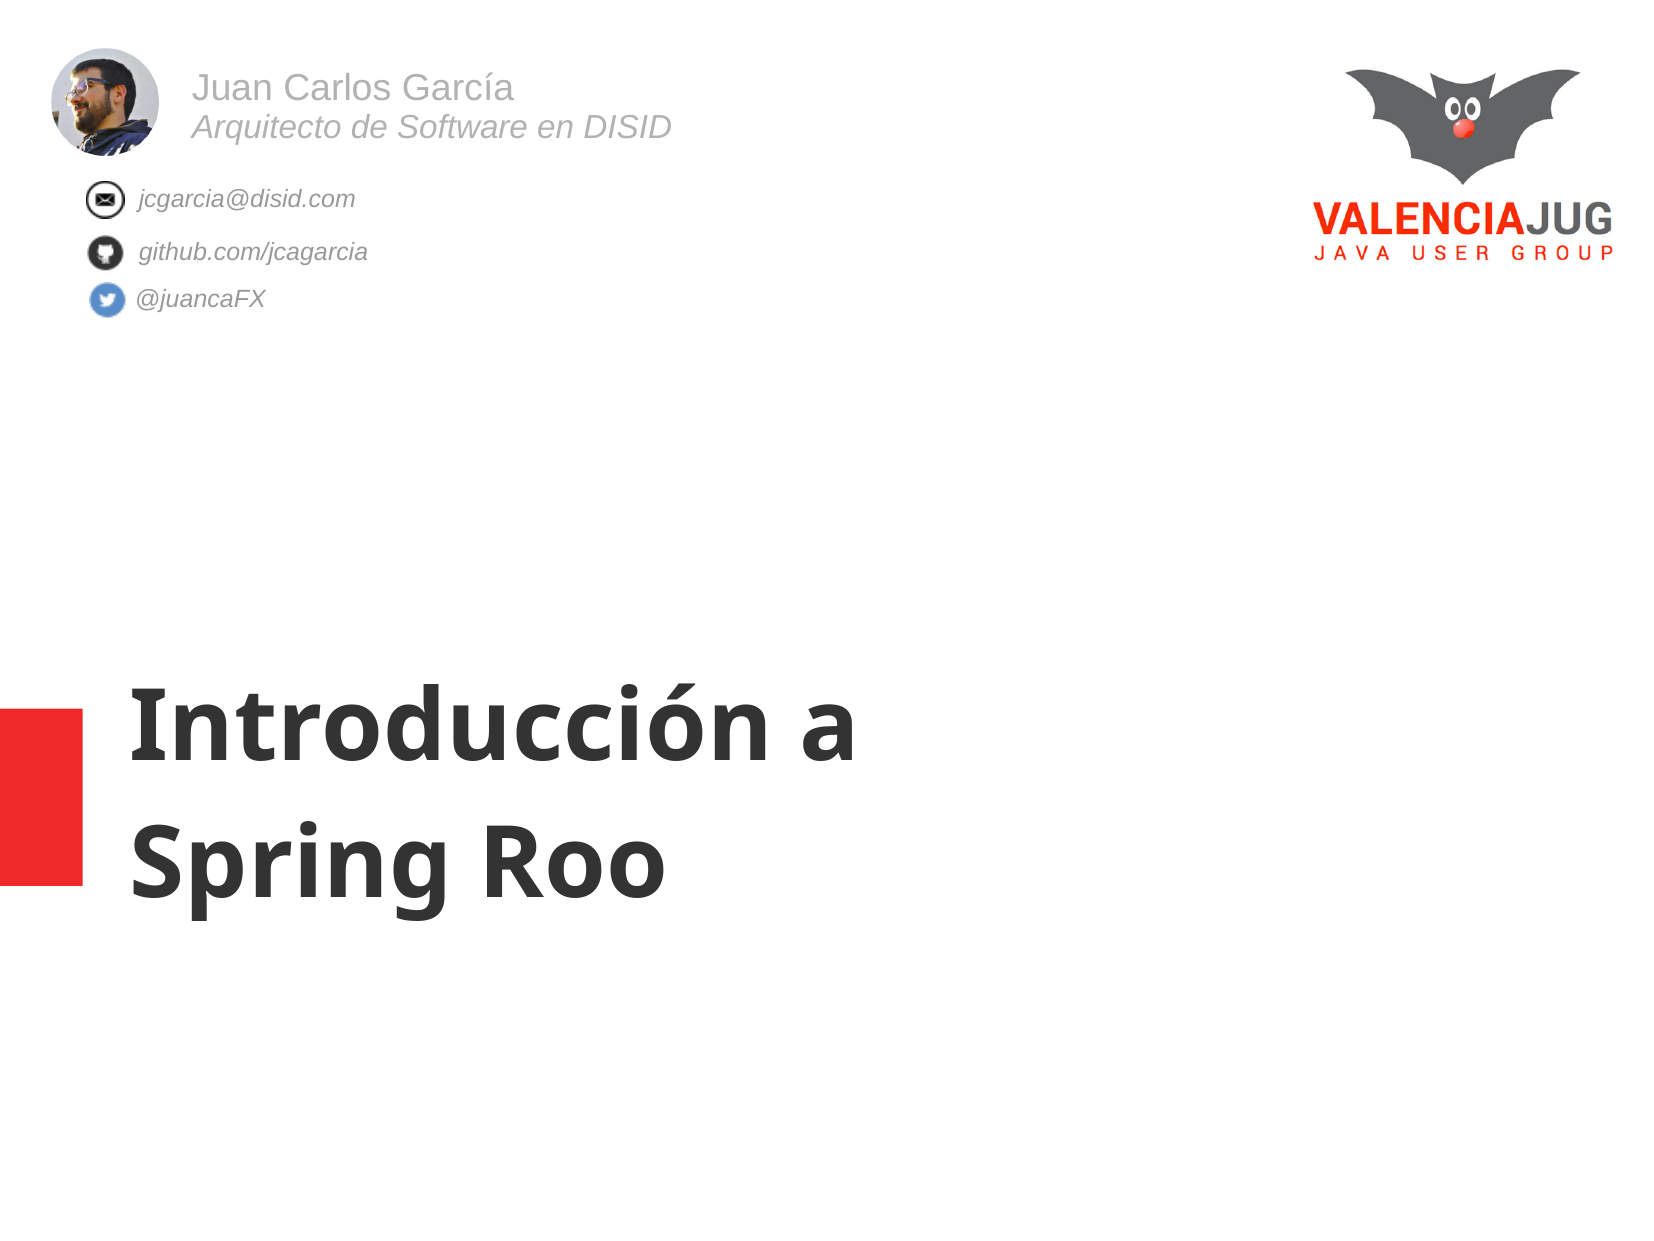

Juan Carlos García
Arquitecto de Software en DISID
jcgarcia@disid.com
github.com/jcagarcia
@juancaFX
# Introducción a Spring Roo